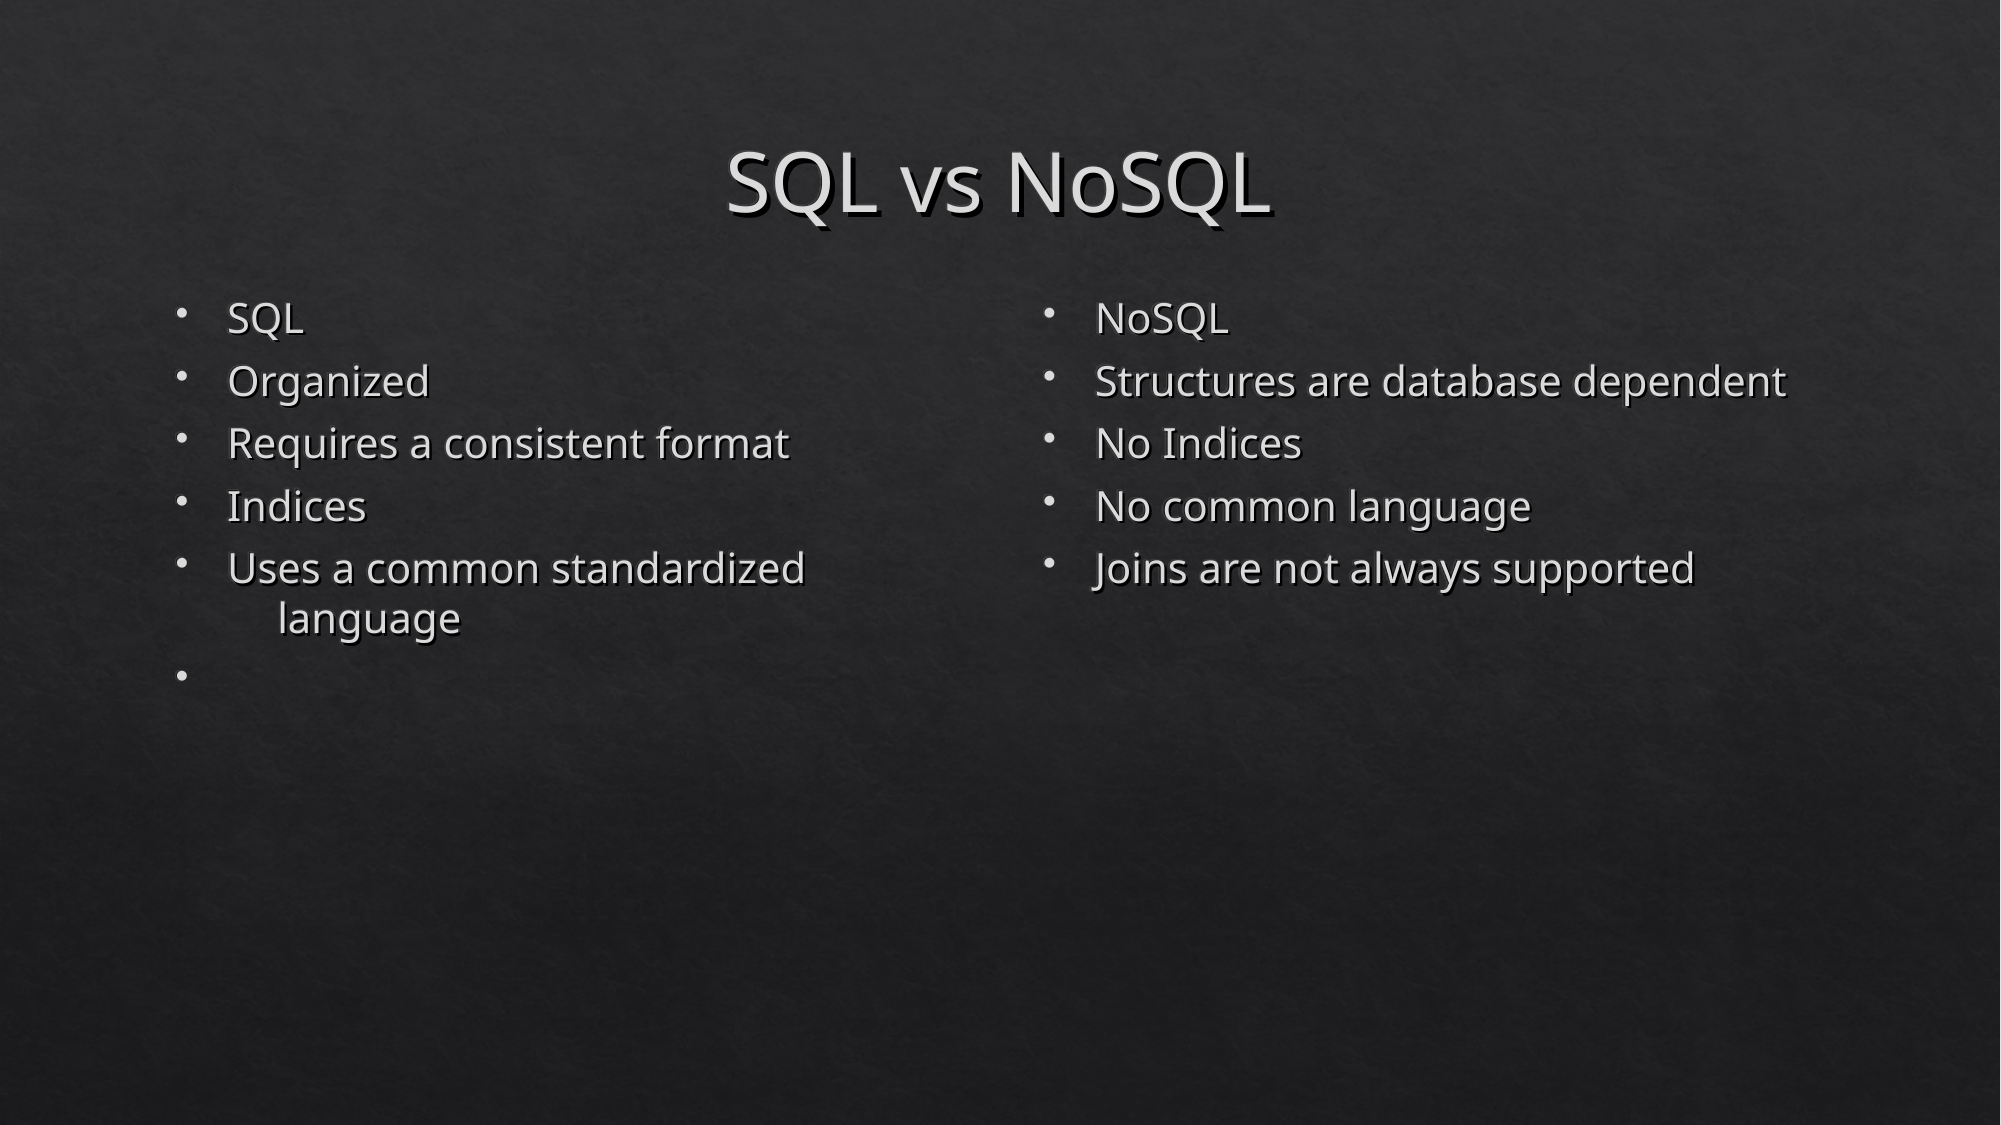

# SQL vs NoSQL
SQL
Organized
Requires a consistent format
Indices
Uses a common standardized language
NoSQL
Structures are database dependent
No Indices
No common language
Joins are not always supported